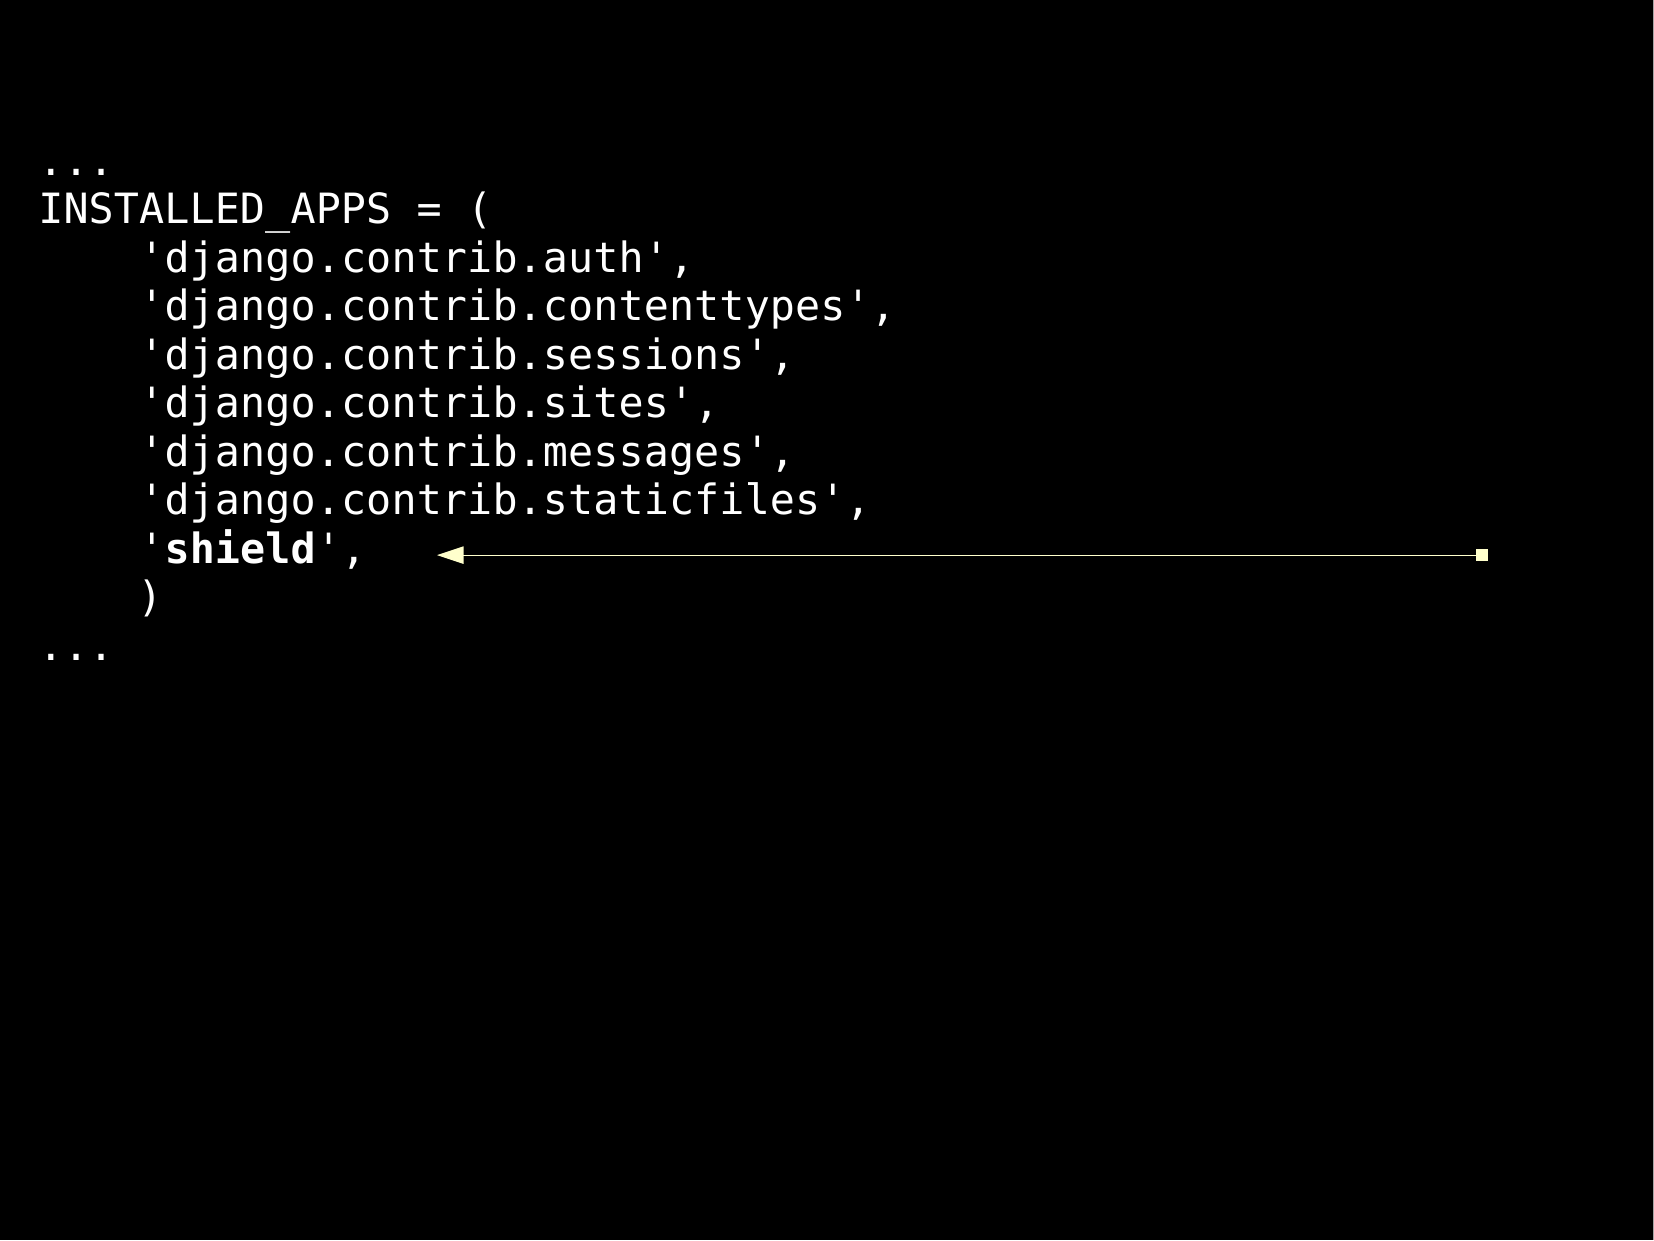

...
INSTALLED_APPS = (
 'django.contrib.auth',
 'django.contrib.contenttypes',
 'django.contrib.sessions',
 'django.contrib.sites',
 'django.contrib.messages',
 'django.contrib.staticfiles',
 'shield',
	 )
...